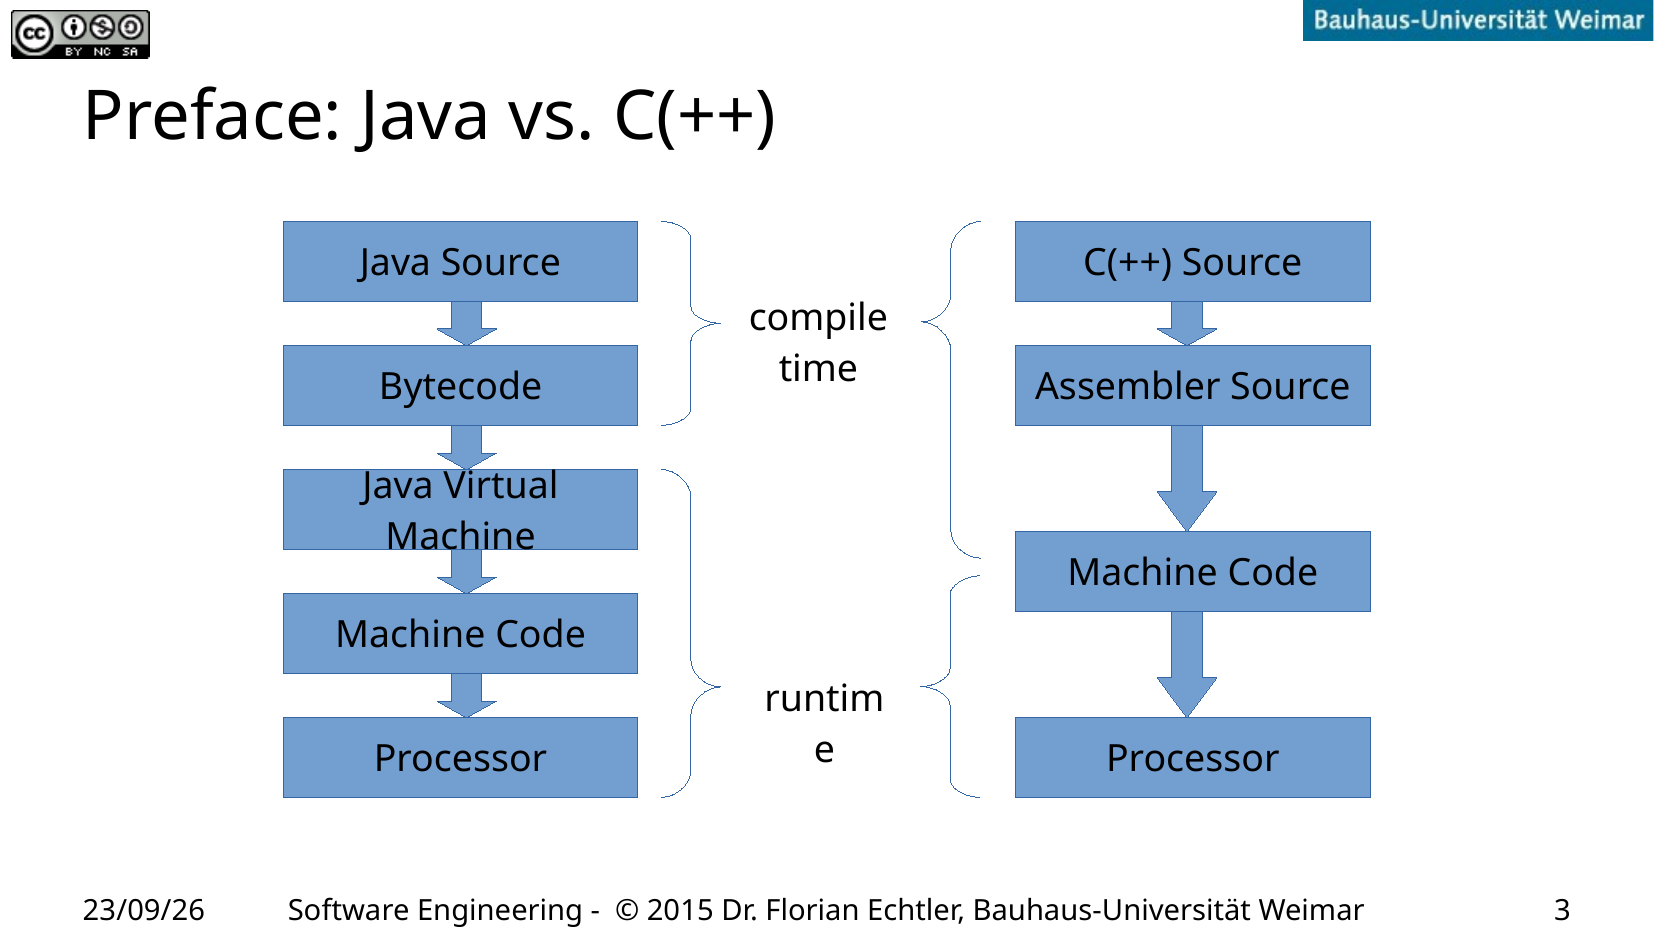

# Preface: Java vs. C(++)
Java Source
C(++) Source
compile time
Bytecode
Assembler Source
Java Virtual
Machine
Machine Code
Machine Code
runtime
Processor
Processor
Software Engineering - © 2015 Dr. Florian Echtler, Bauhaus-Universität Weimar
3